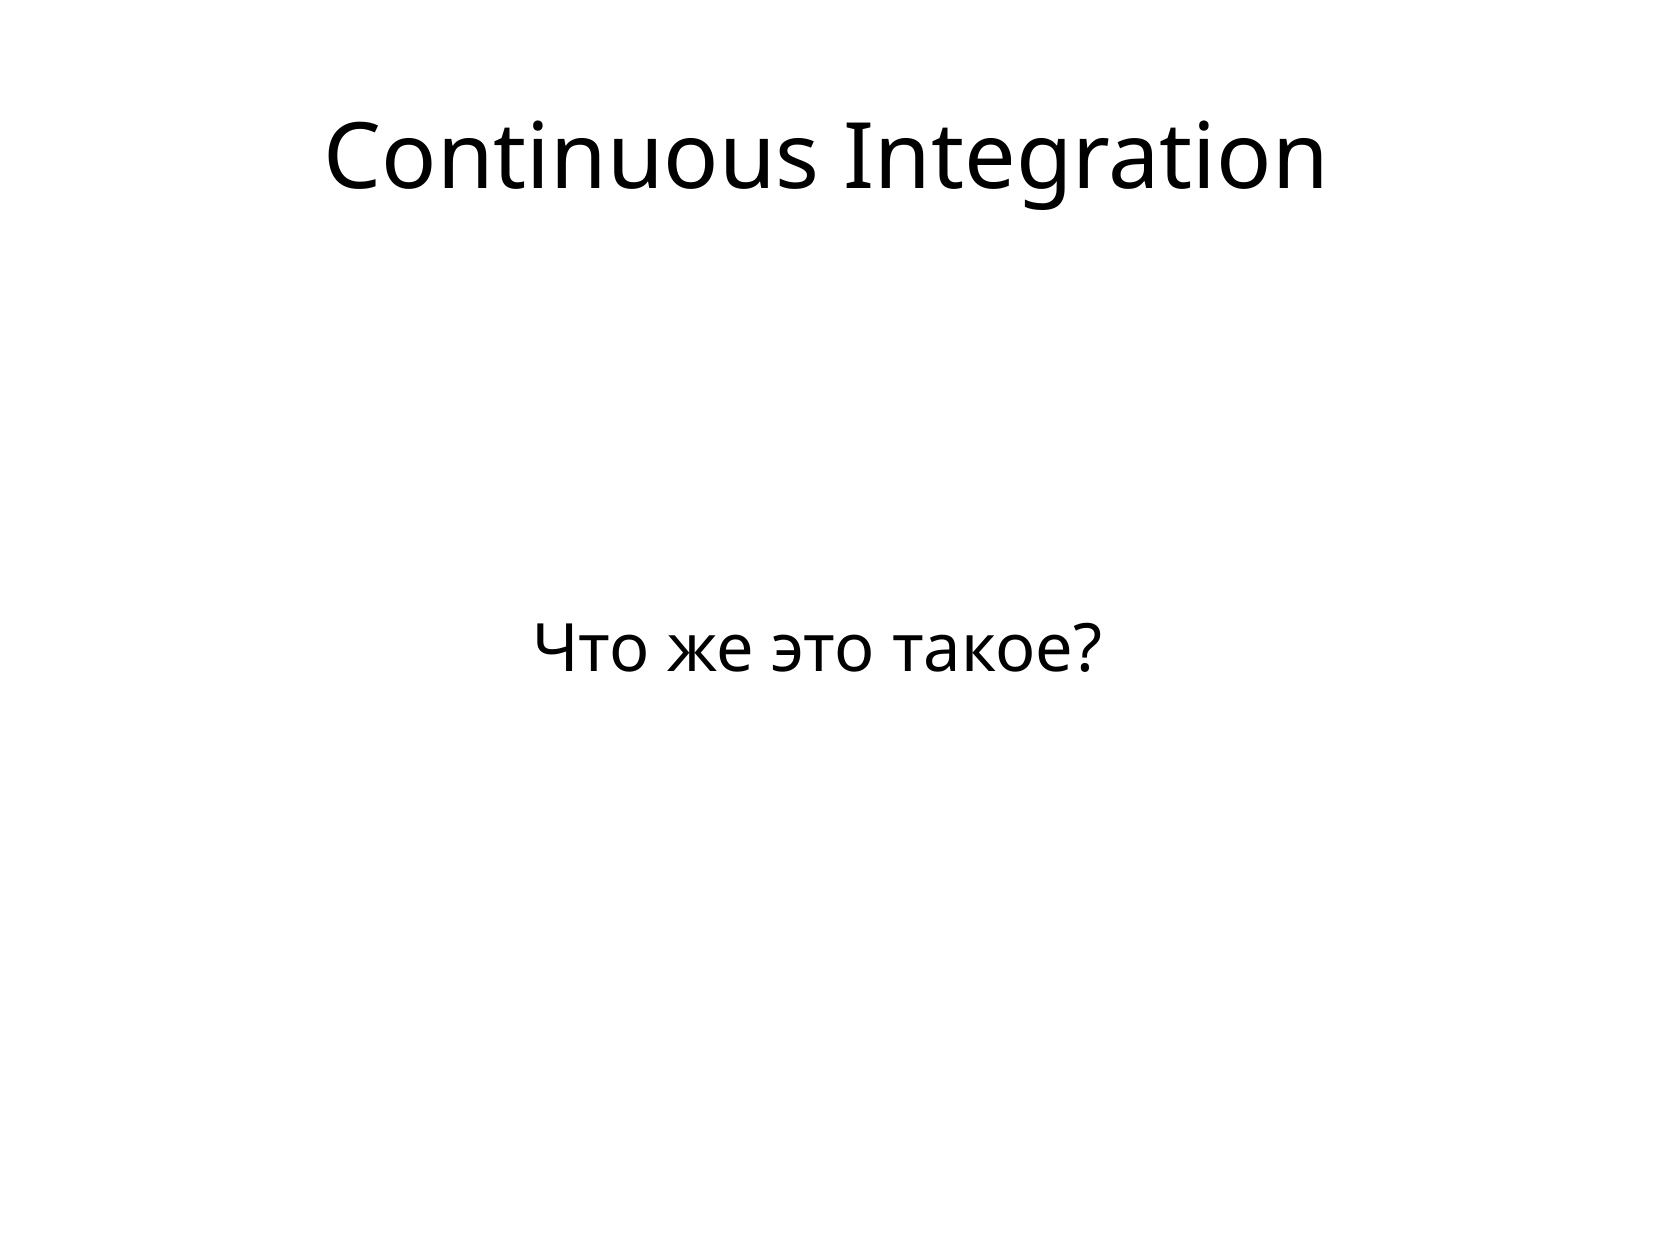

# Continuous Integration
Что же это такое?